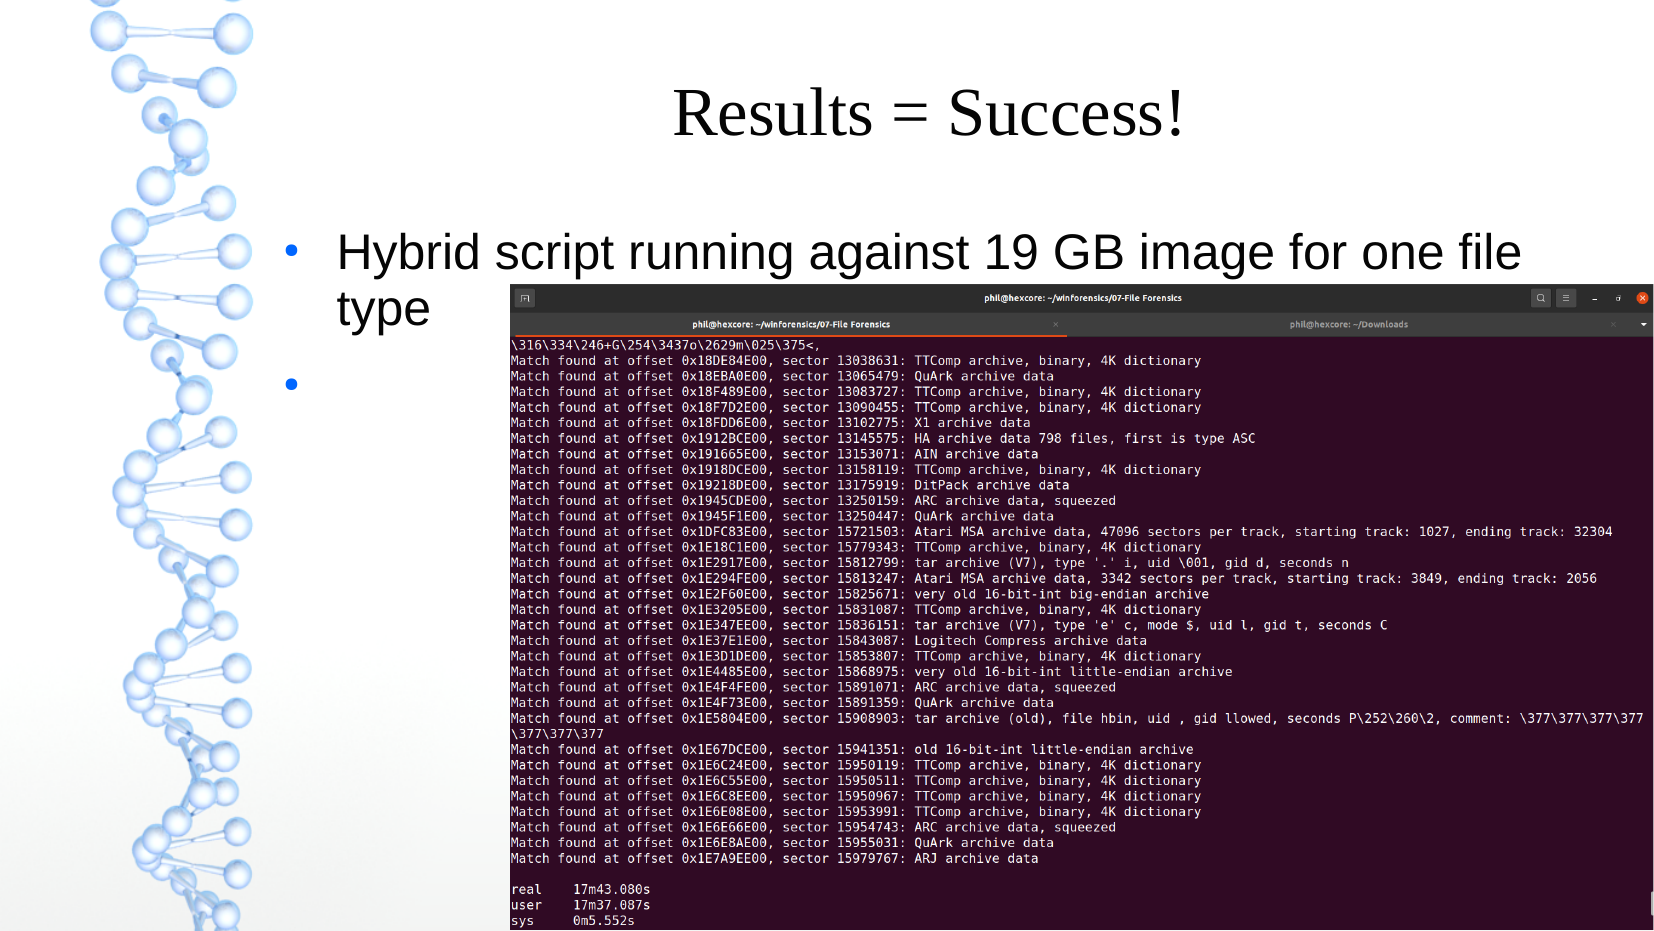

# Results = Success!
Hybrid script running against 19 GB image for one file type
31